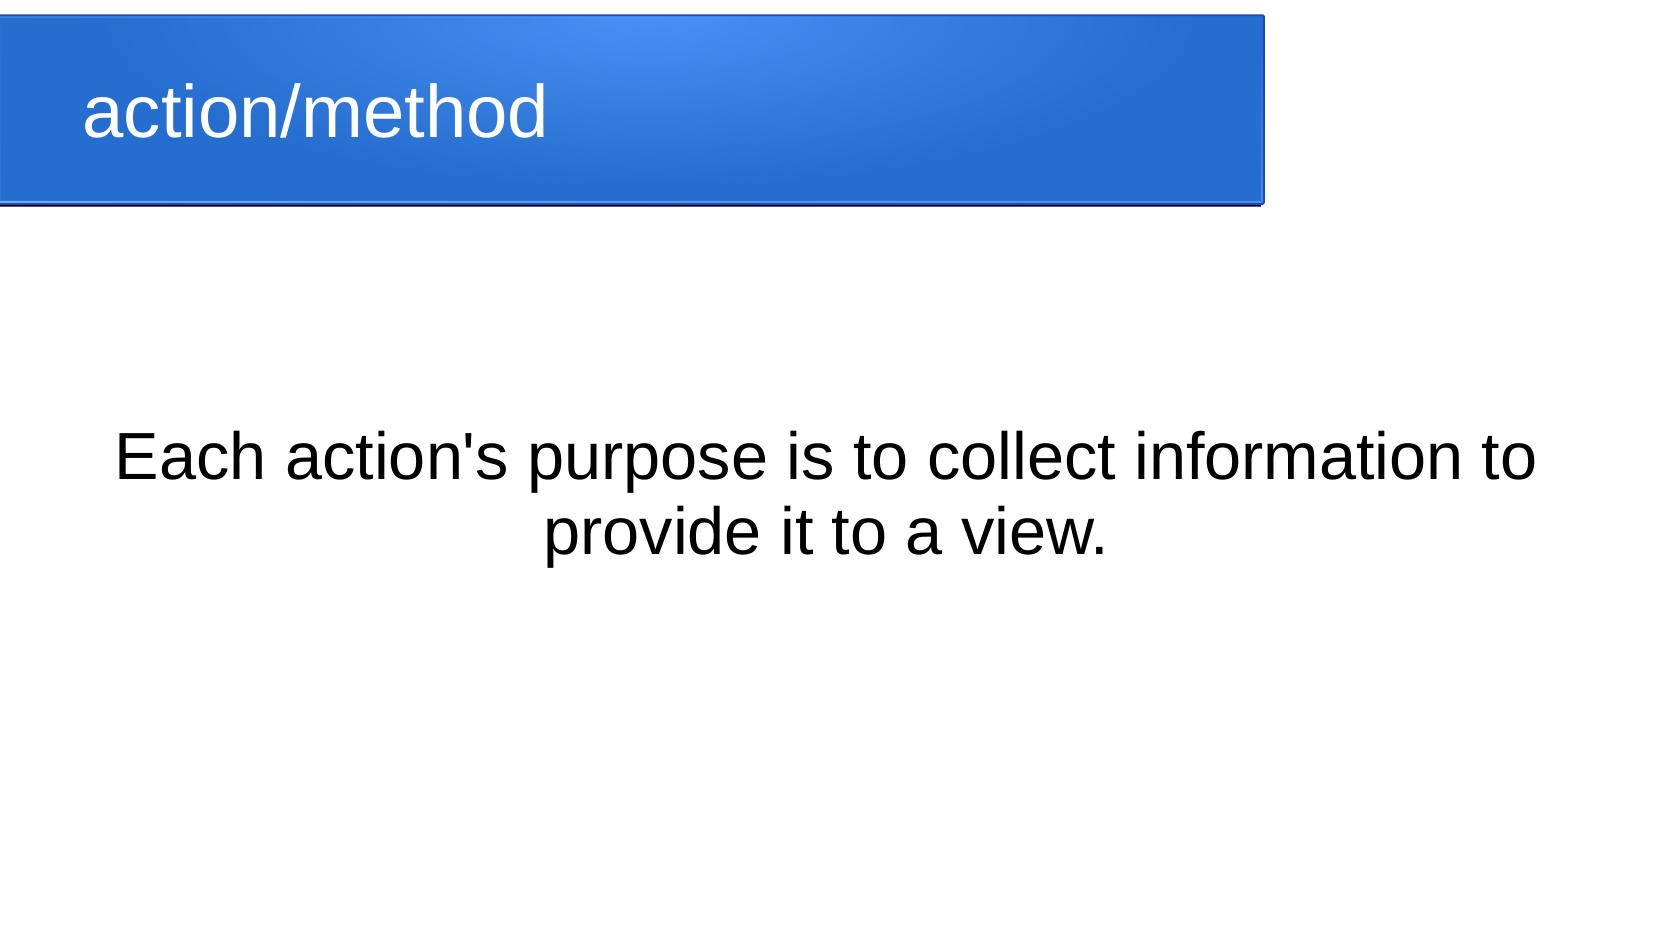

# action/method
Each action's purpose is to collect information to provide it to a view.